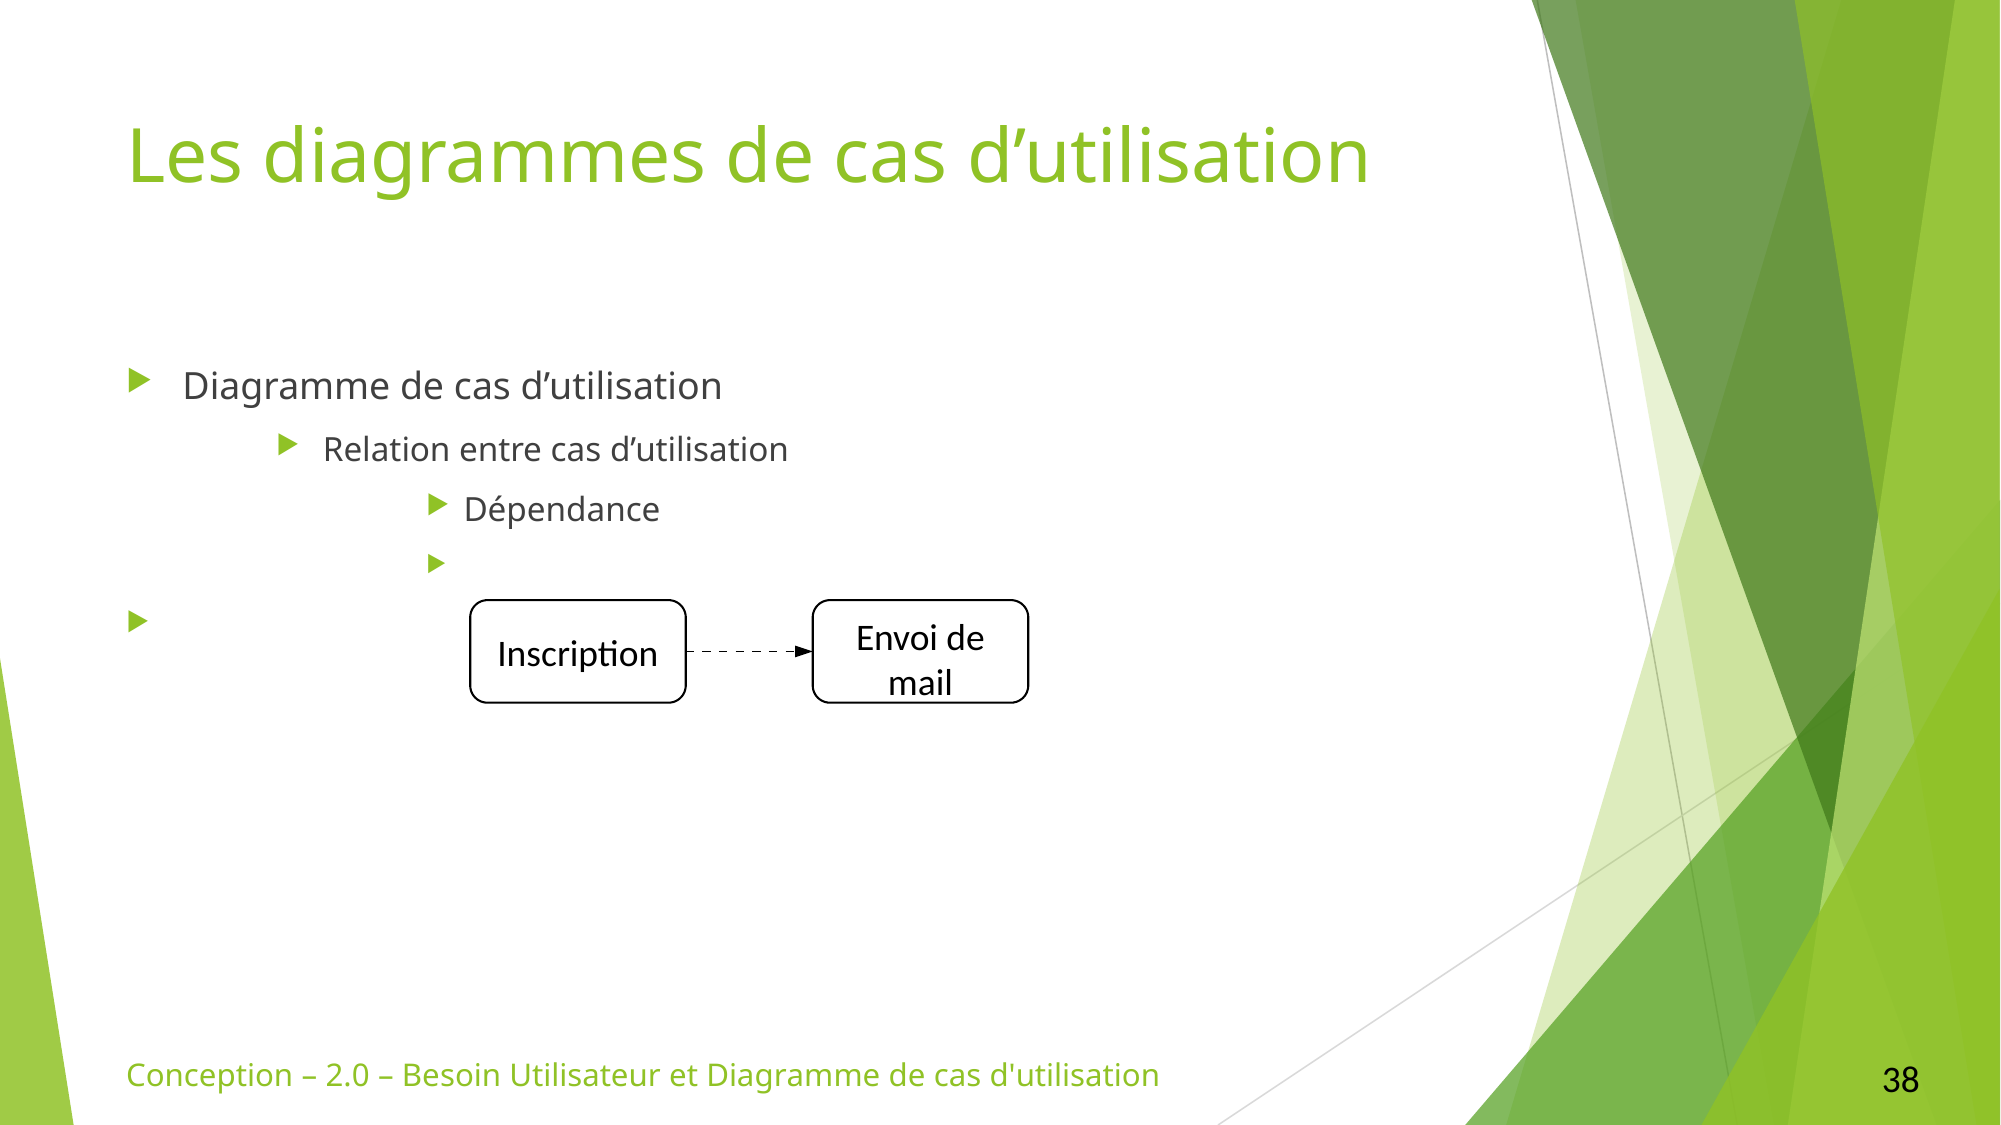

# Les diagrammes de cas d’utilisation
Diagramme de cas d’utilisation
Relation entre cas d’utilisation
Dépendance
Inscription
Envoi de mail
Conception – 2.0 – Besoin Utilisateur et Diagramme de cas d'utilisation